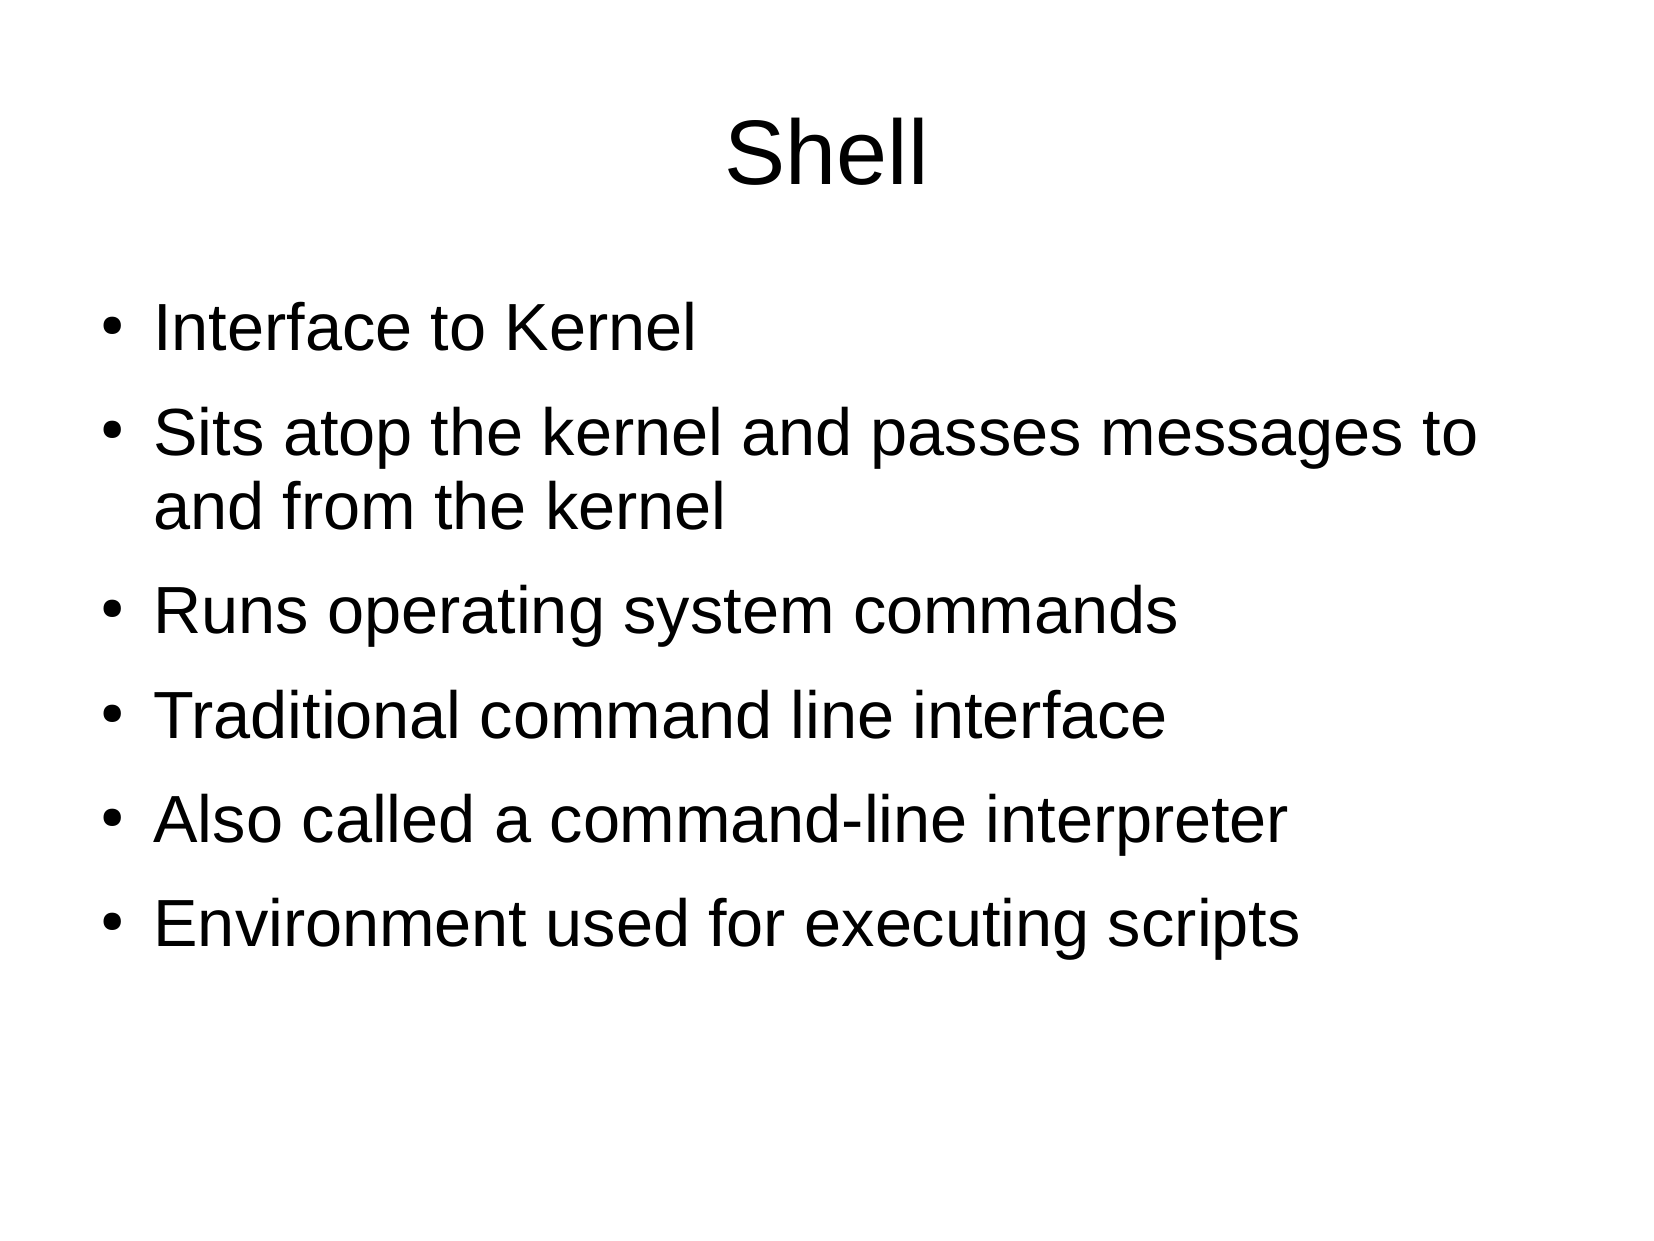

# Shell
Interface to Kernel
Sits atop the kernel and passes messages to and from the kernel
Runs operating system commands
Traditional command line interface
Also called a command-line interpreter
Environment used for executing scripts